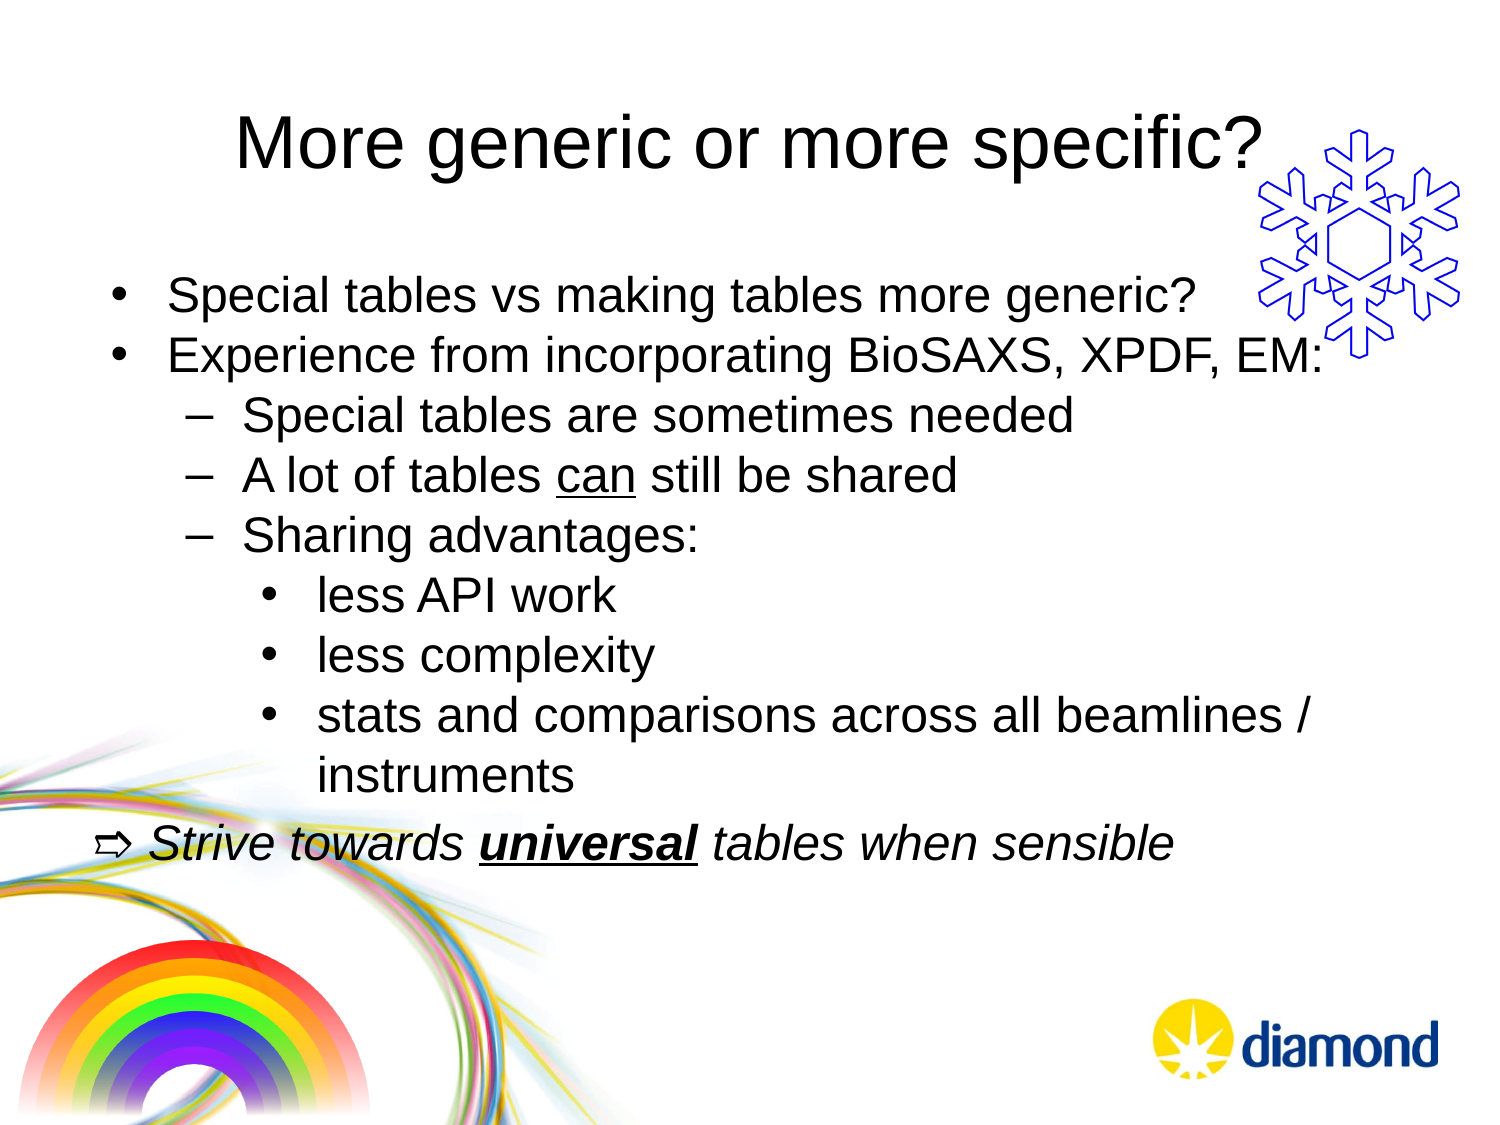

# More generic or more specific?
Special tables vs making tables more generic?
Experience from incorporating BioSAXS, XPDF, EM:
Special tables are sometimes needed
A lot of tables can still be shared
Sharing advantages:
less API work
less complexity
stats and comparisons across all beamlines / instruments
➱ Strive towards universal tables when sensible